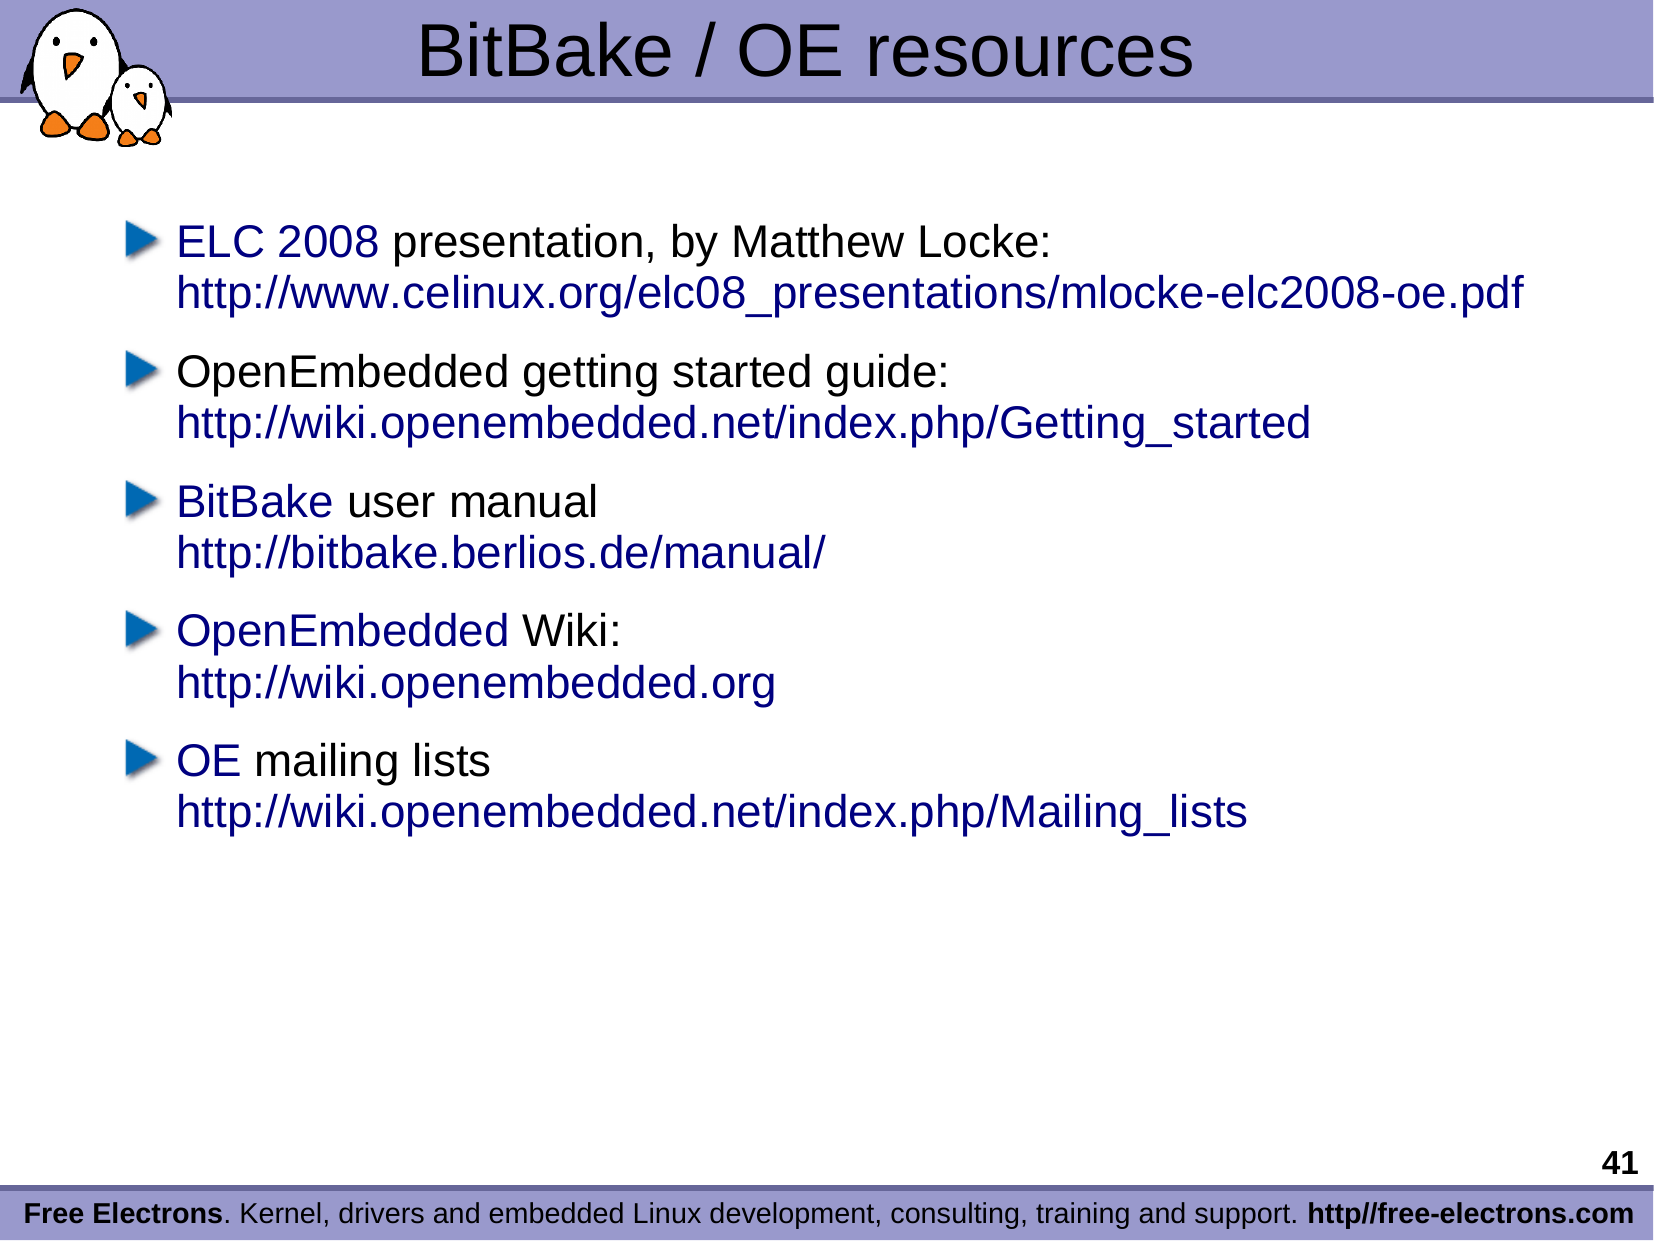

# BitBake / OE resources
ELC 2008 presentation, by Matthew Locke:
http://www.celinux.org/elc08_presentations/mlocke-elc2008-oe.pdf
OpenEmbedded getting started guide:
http://wiki.openembedded.net/index.php/Getting_started
BitBake user manual
http://bitbake.berlios.de/manual/
OpenEmbedded Wiki:
http://wiki.openembedded.org
OE mailing lists
http://wiki.openembedded.net/index.php/Mailing_lists